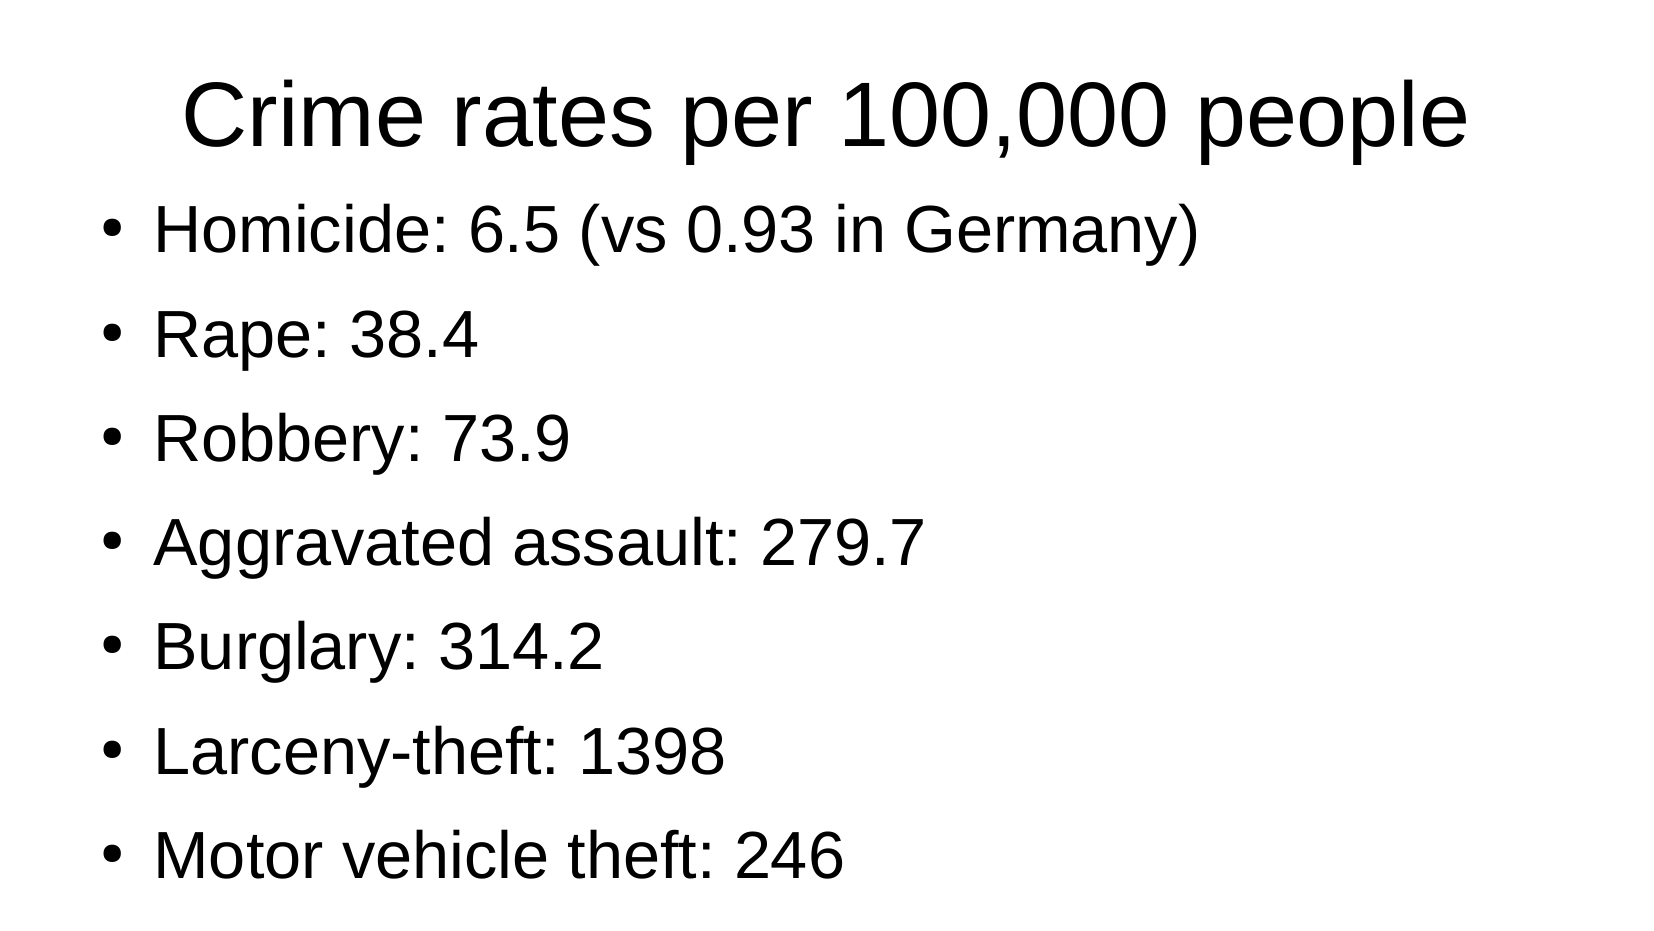

# Crime rates per 100,000 people
Homicide: 6.5 (vs 0.93 in Germany)
Rape: 38.4
Robbery: 73.9
Aggravated assault: 279.7
Burglary: 314.2
Larceny-theft: 1398
Motor vehicle theft: 246